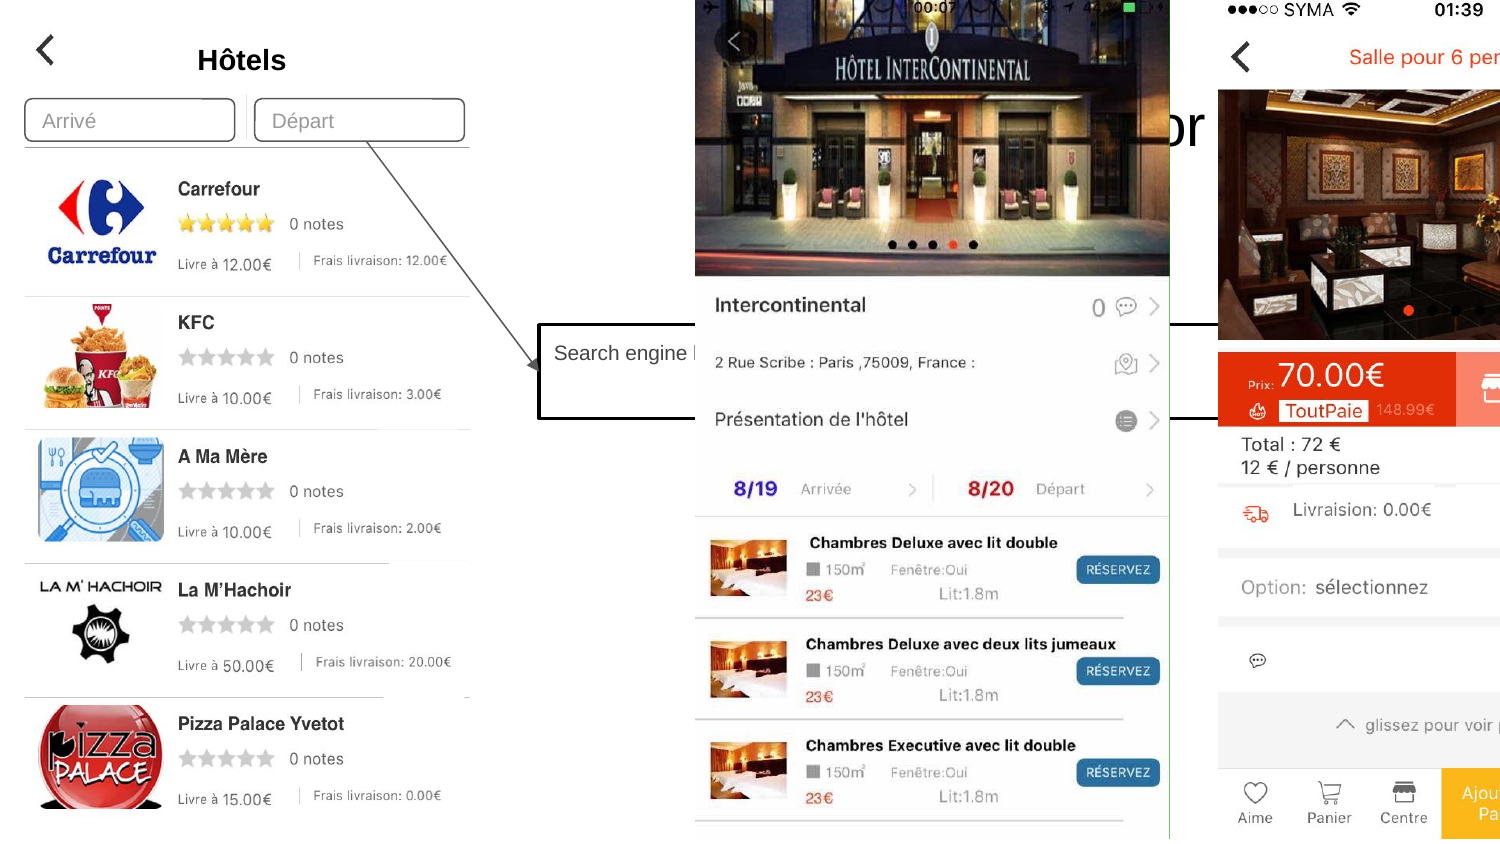

Hôtels
# Screen 3(For ‘Hôtels’)
Arrivé
Départ
Search engine based on hotel name ...